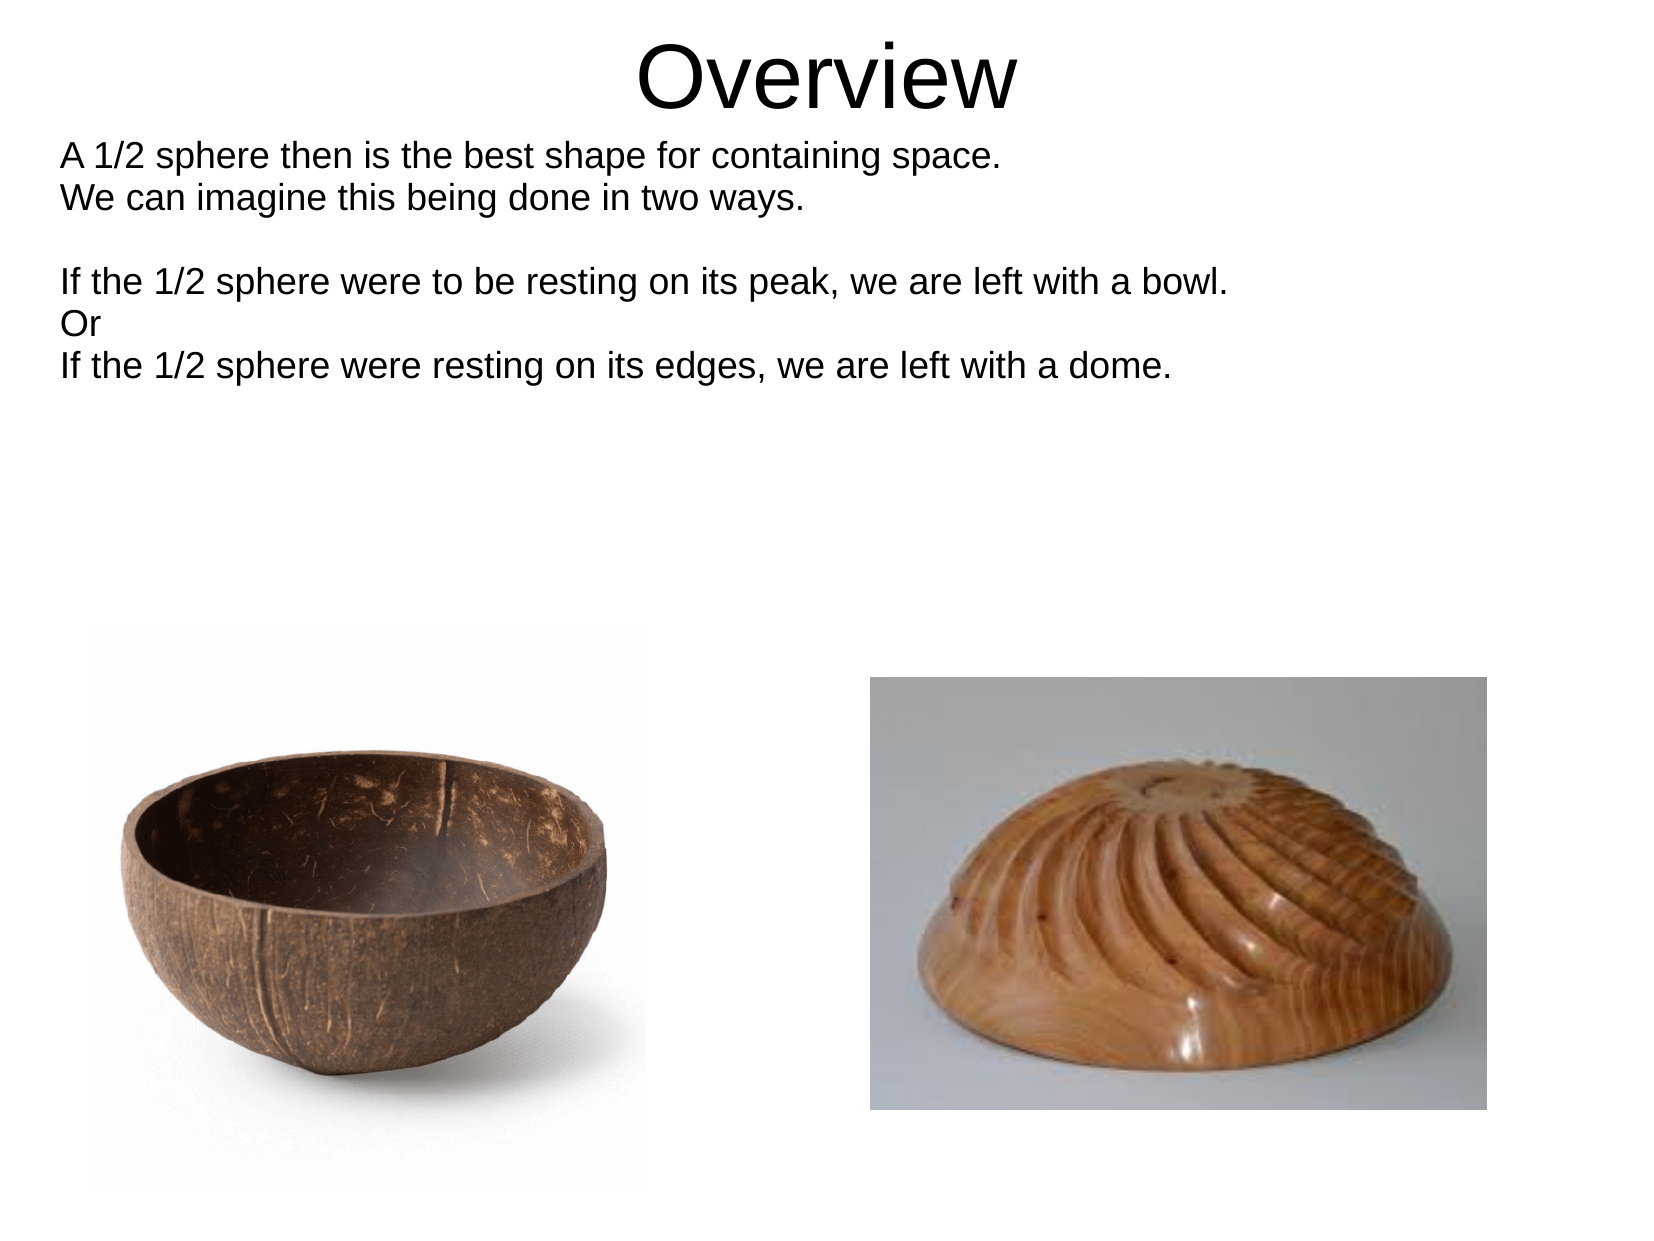

# Overview
A 1/2 sphere then is the best shape for containing space.
We can imagine this being done in two ways.
If the 1/2 sphere were to be resting on its peak, we are left with a bowl.
Or
If the 1/2 sphere were resting on its edges, we are left with a dome.